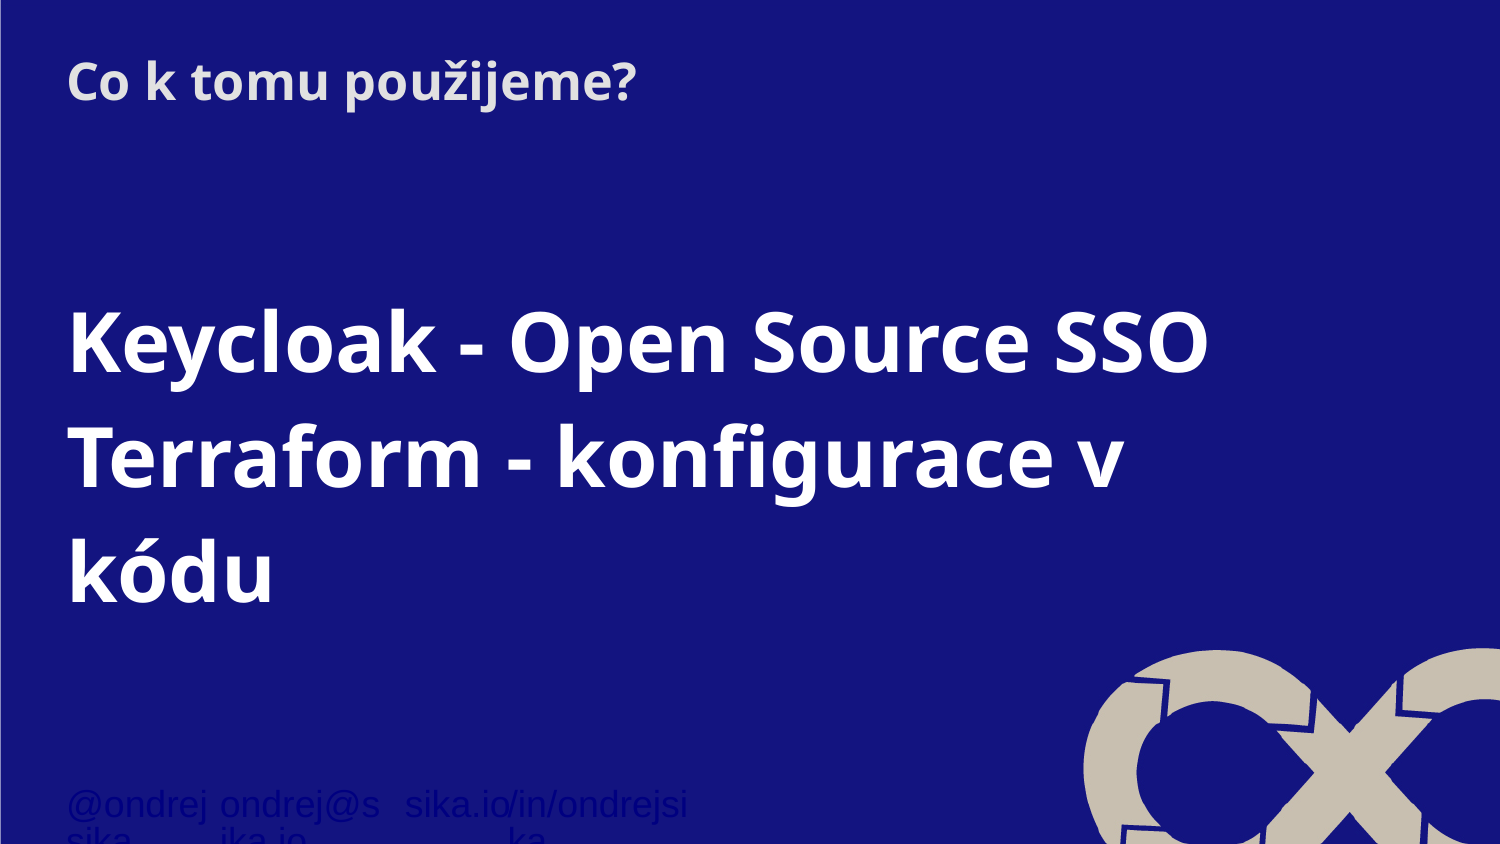

# Co k tomu použijeme?
Keycloak - Open Source SSO
Terraform - konfigurace v kódu